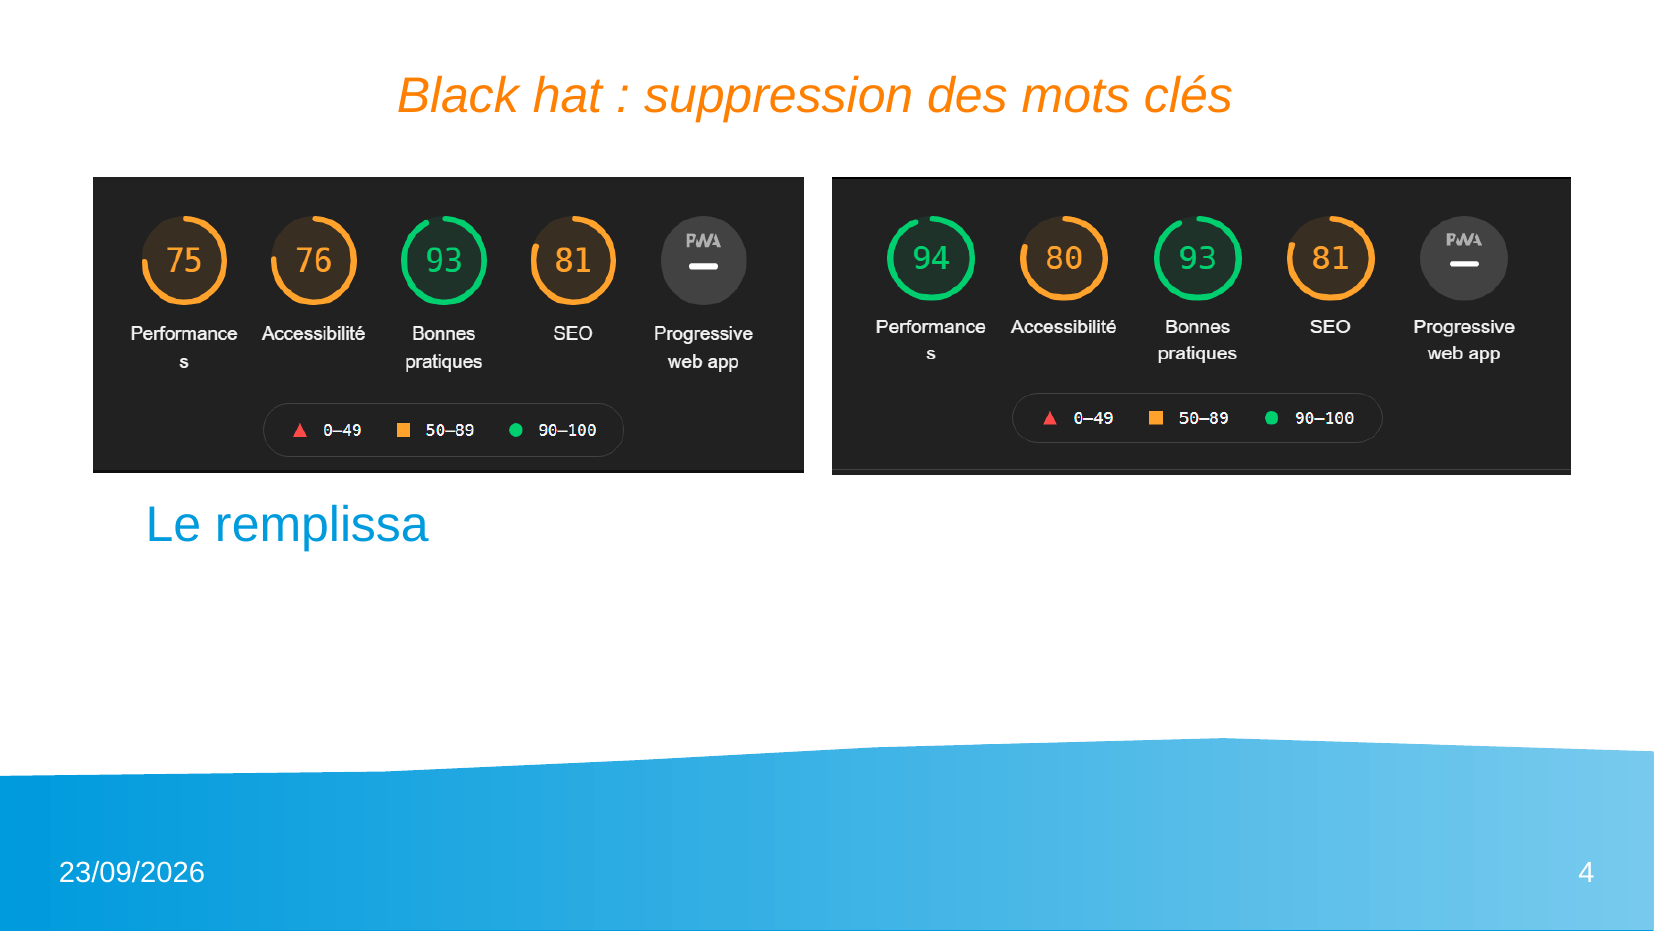

# Black hat : suppression des mots clés
Le remplissa